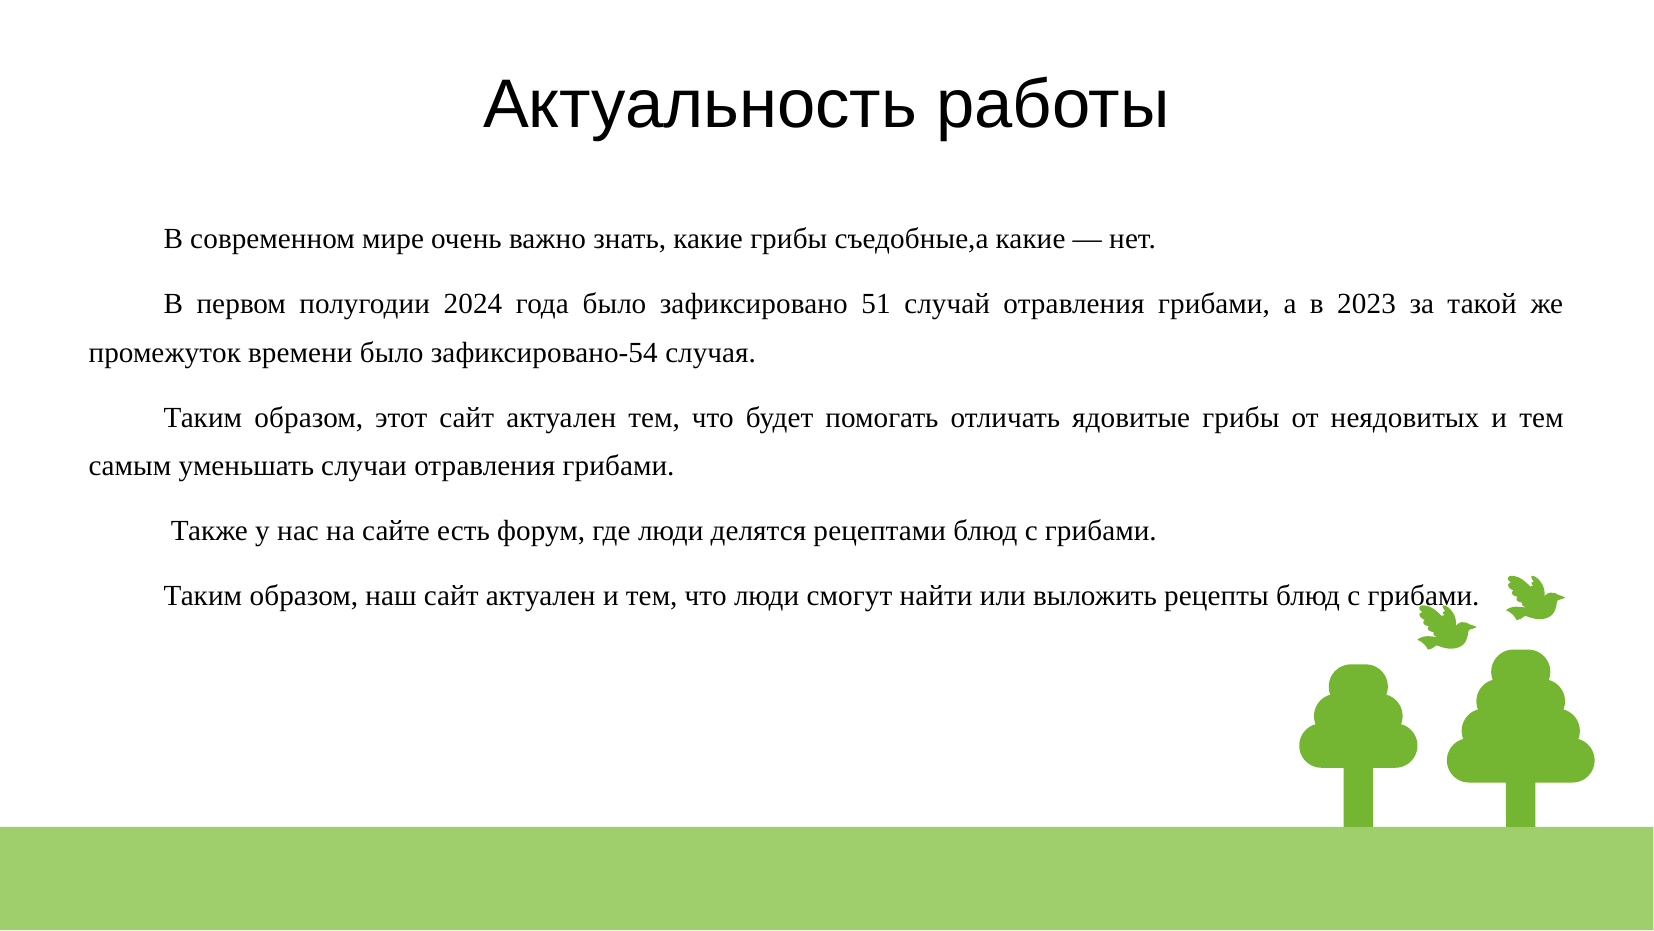

# Актуальность работы
В современном мире очень важно знать, какие грибы съедобные,а какие — нет.
В первом полугодии 2024 года было зафиксировано 51 случай отравления грибами, а в 2023 за такой же промежуток времени было зафиксировано-54 случая.
Таким образом, этот сайт актуален тем, что будет помогать отличать ядовитые грибы от неядовитых и тем самым уменьшать случаи отравления грибами.
 Также у нас на сайте есть форум, где люди делятся рецептами блюд с грибами.
Таким образом, наш сайт актуален и тем, что люди смогут найти или выложить рецепты блюд с грибами.